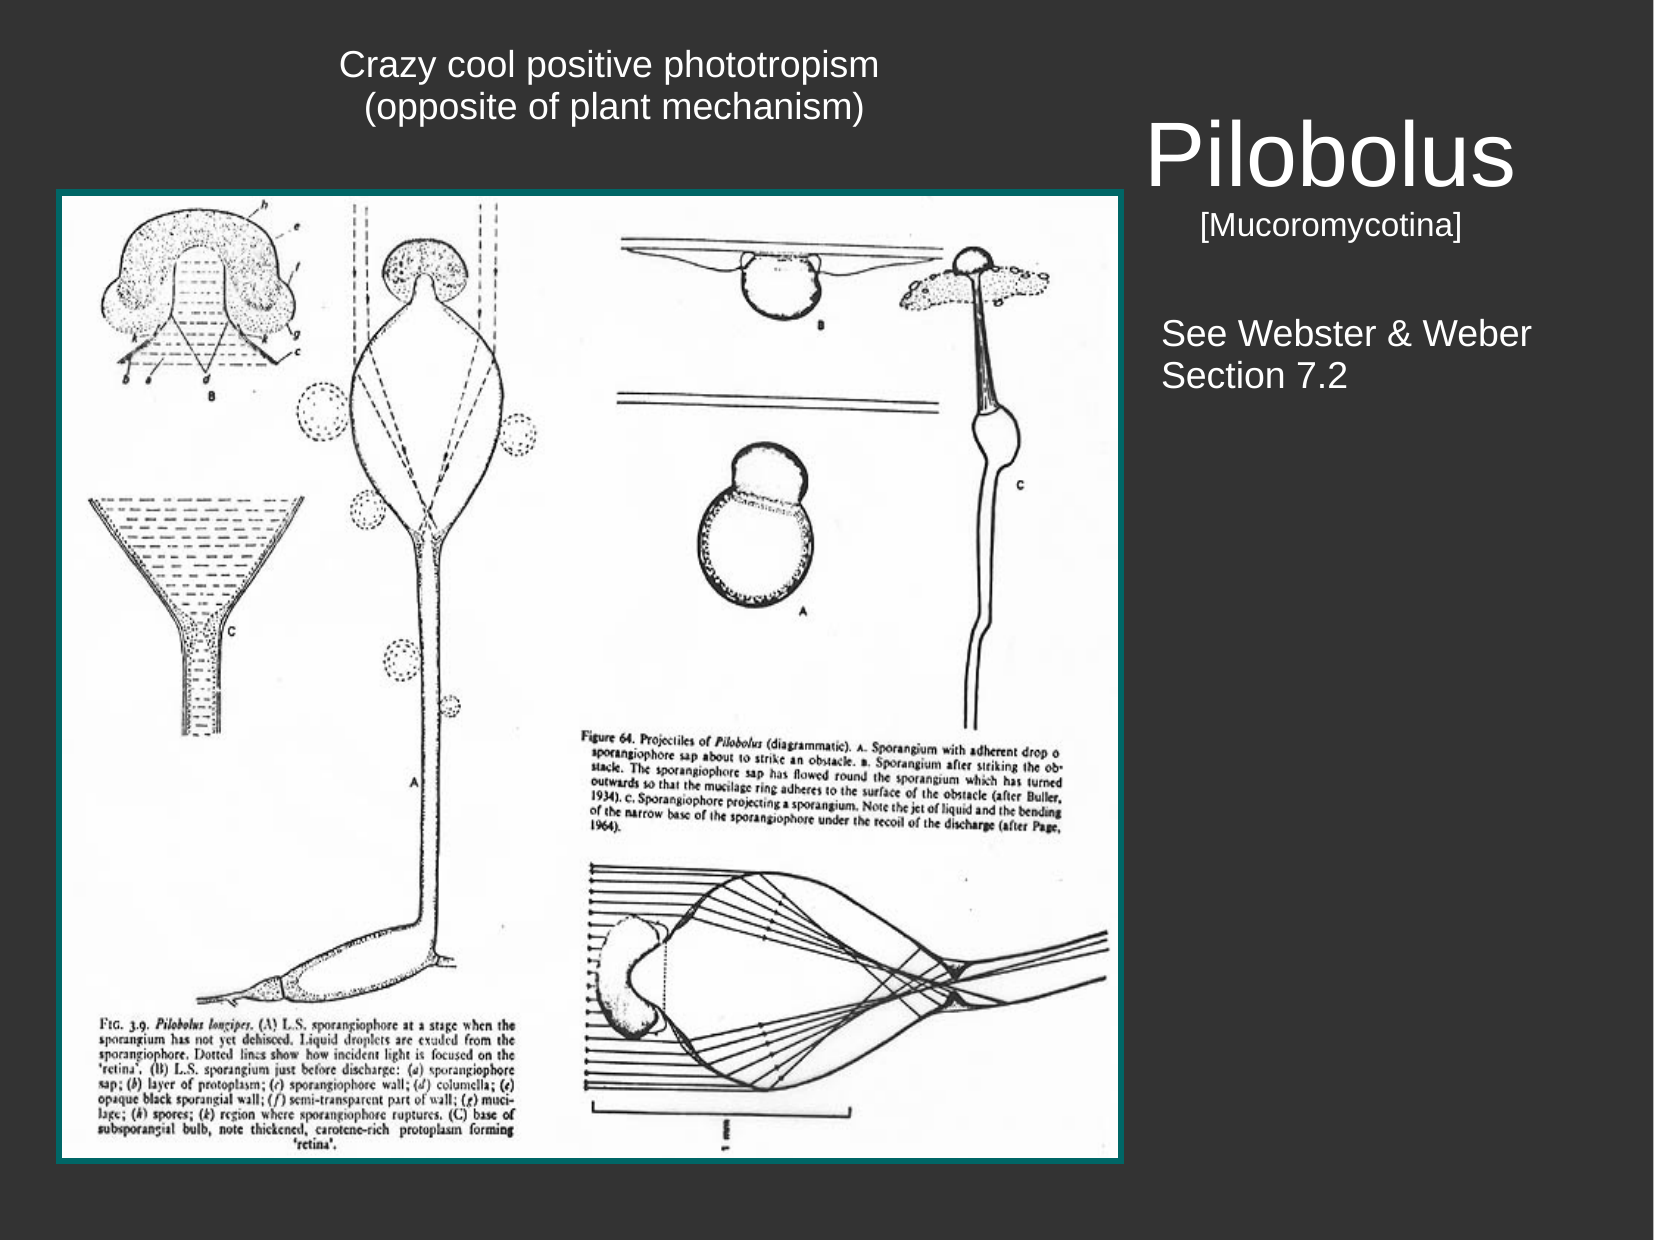

Crazy cool positive phototropism
(opposite of plant mechanism)
Pilobolus
[Mucoromycotina]
See Webster & Weber
Section 7.2